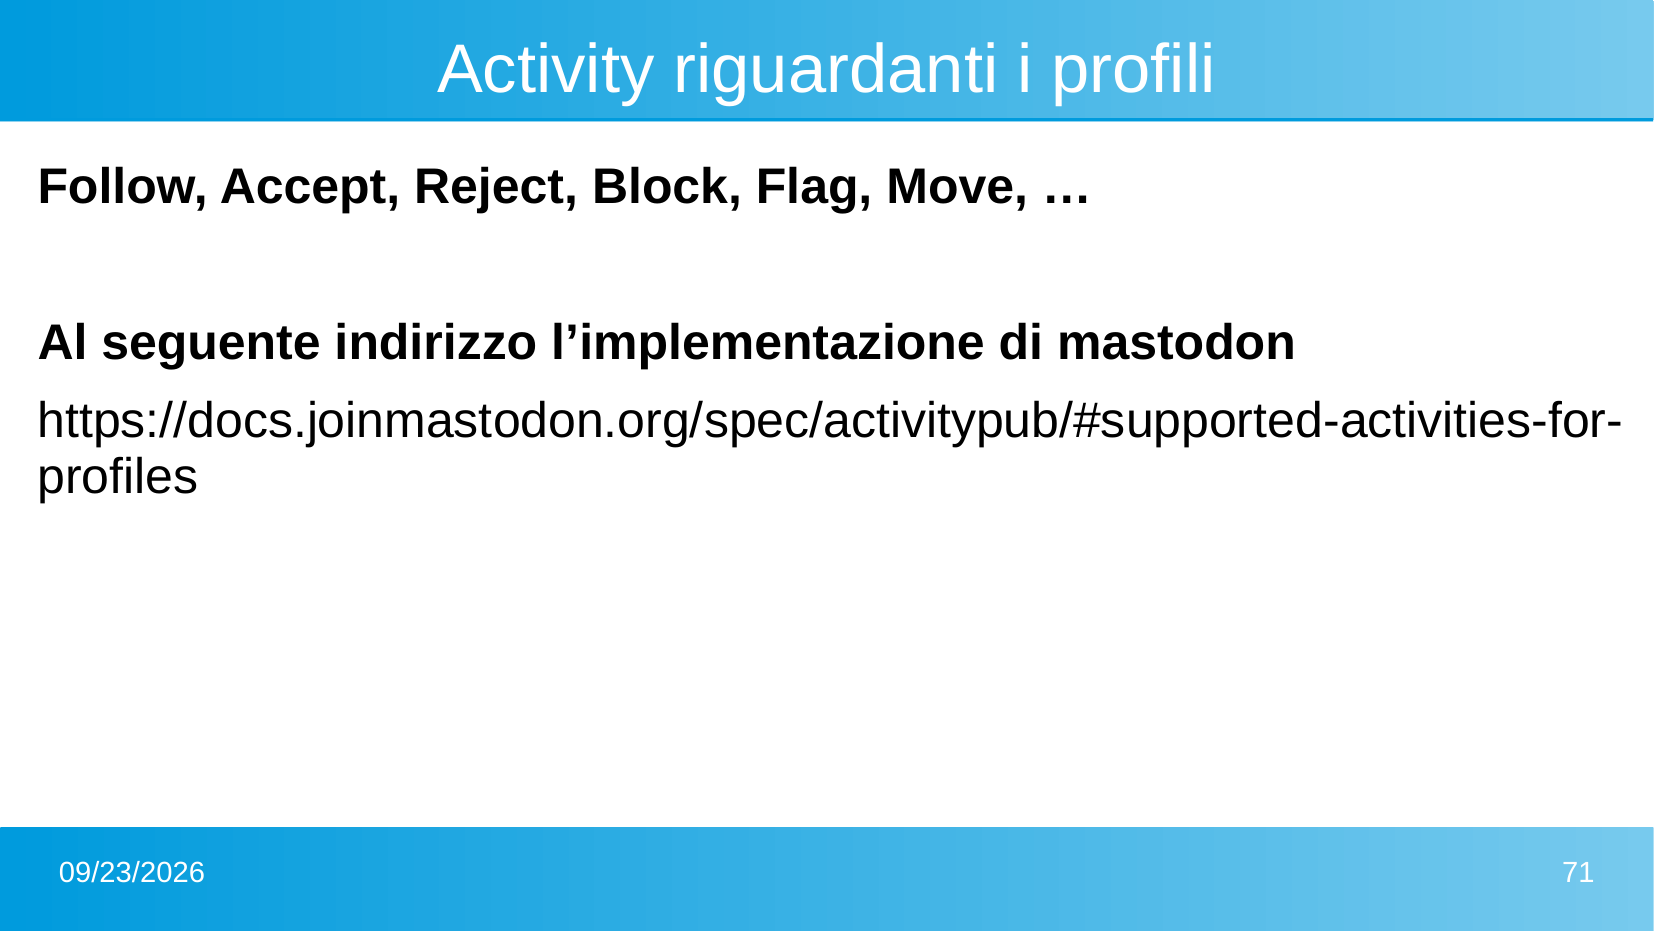

# Activity riguardanti i profili
Follow, Accept, Reject, Block, Flag, Move, …
Al seguente indirizzo l’implementazione di mastodon
https://docs.joinmastodon.org/spec/activitypub/#supported-activities-for-profiles
71